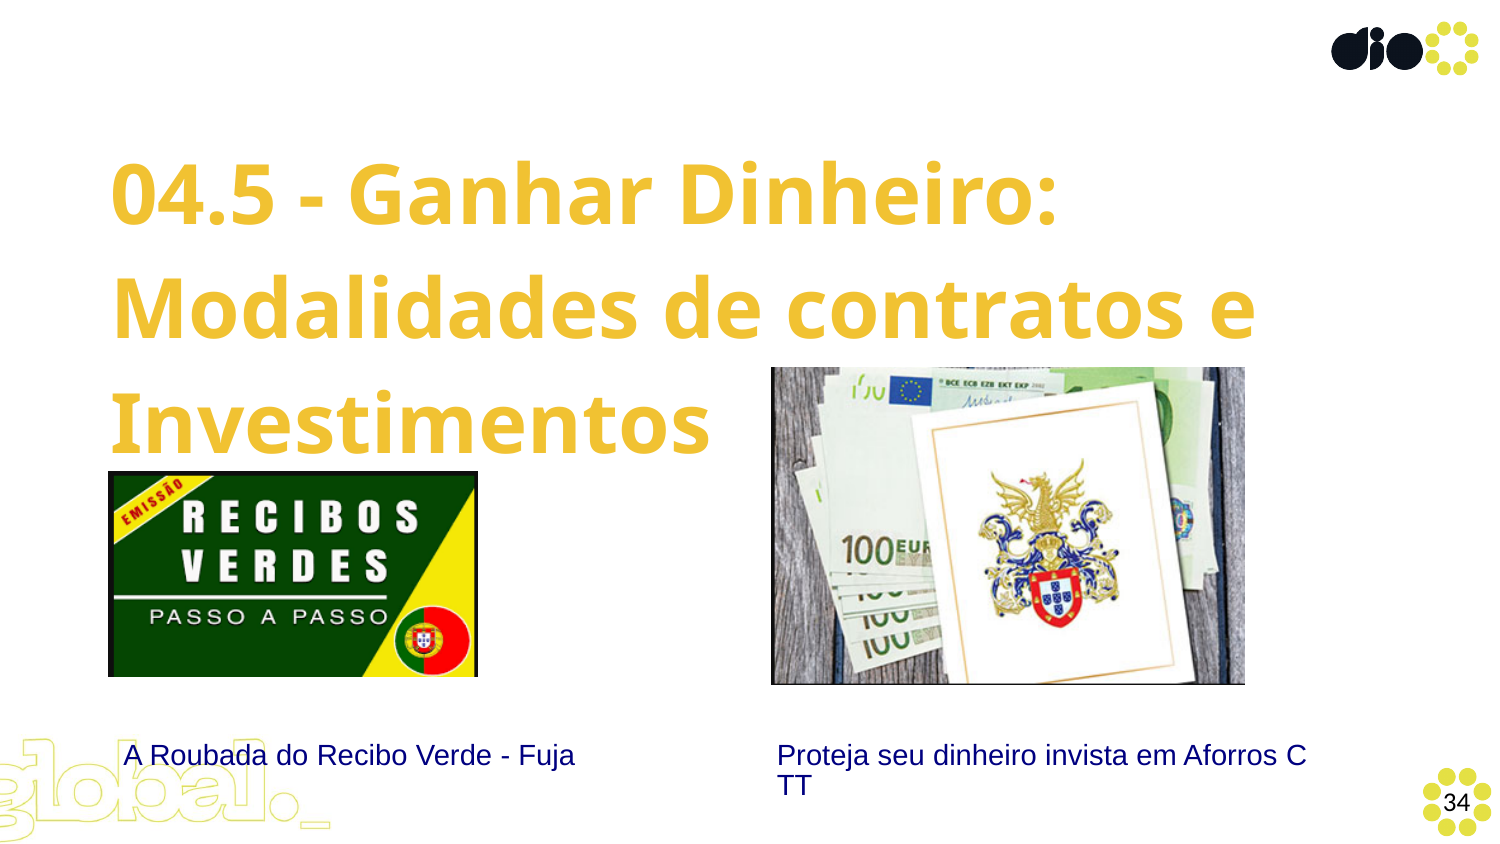

04.5 - Ganhar Dinheiro:
Modalidades de contratos e Investimentos
A Roubada do Recibo Verde - Fuja
Proteja seu dinheiro invista em Aforros CTT